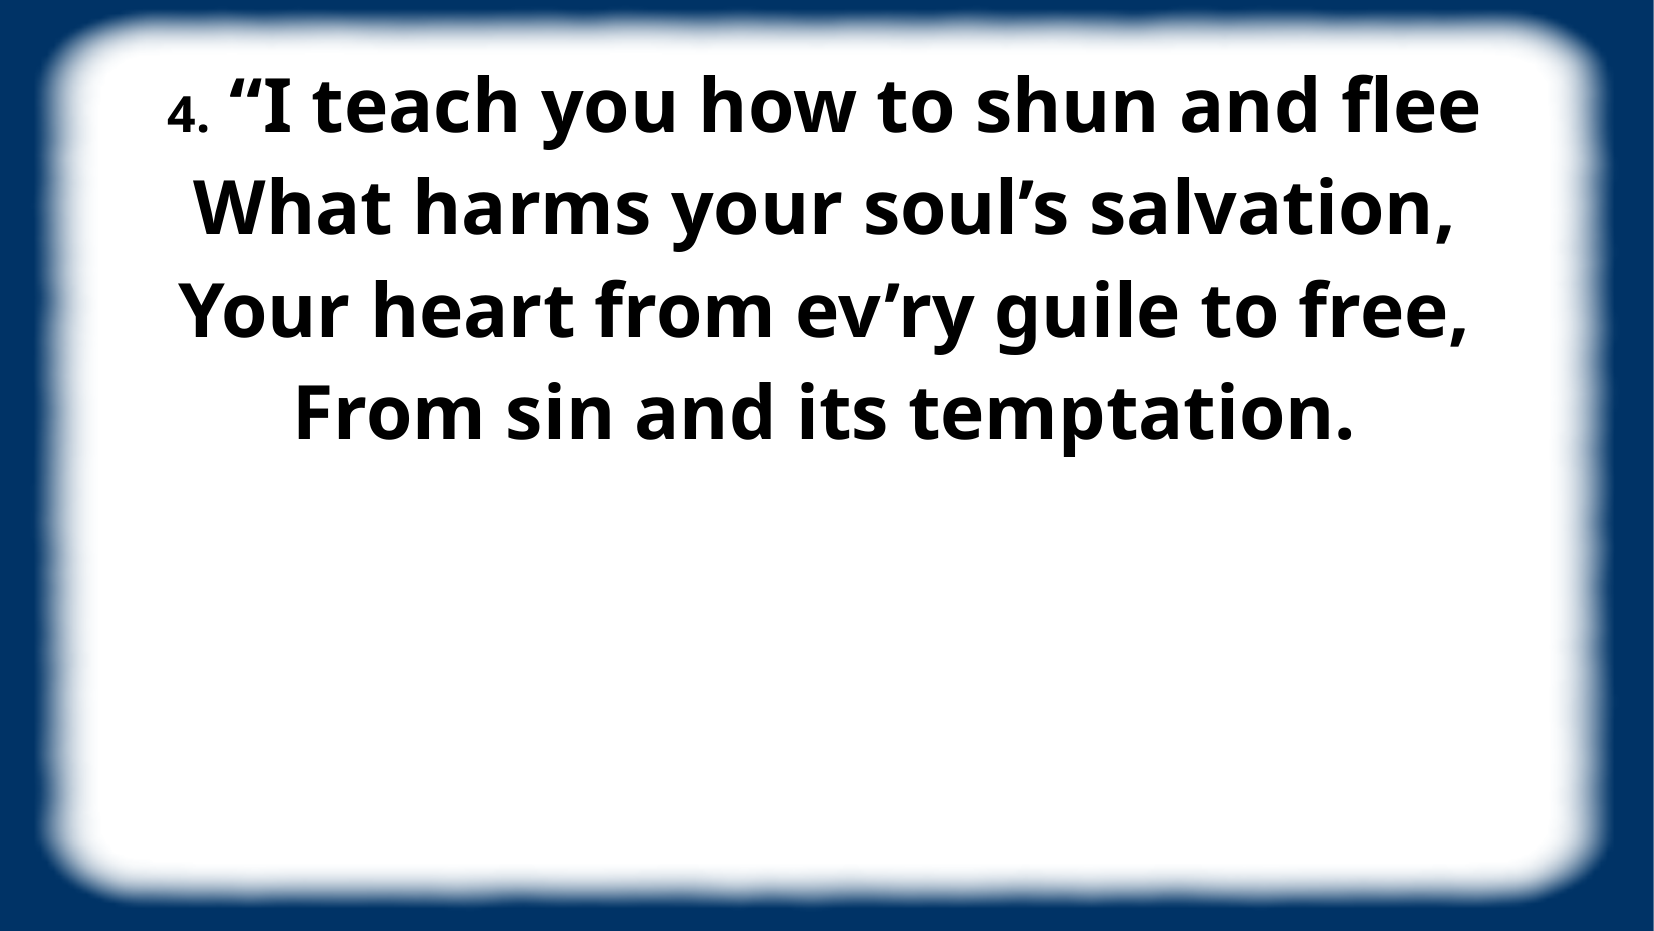

4. “I teach you how to shun and flee
What harms your soul’s salvation,
Your heart from ev’ry guile to free,
From sin and its temptation.